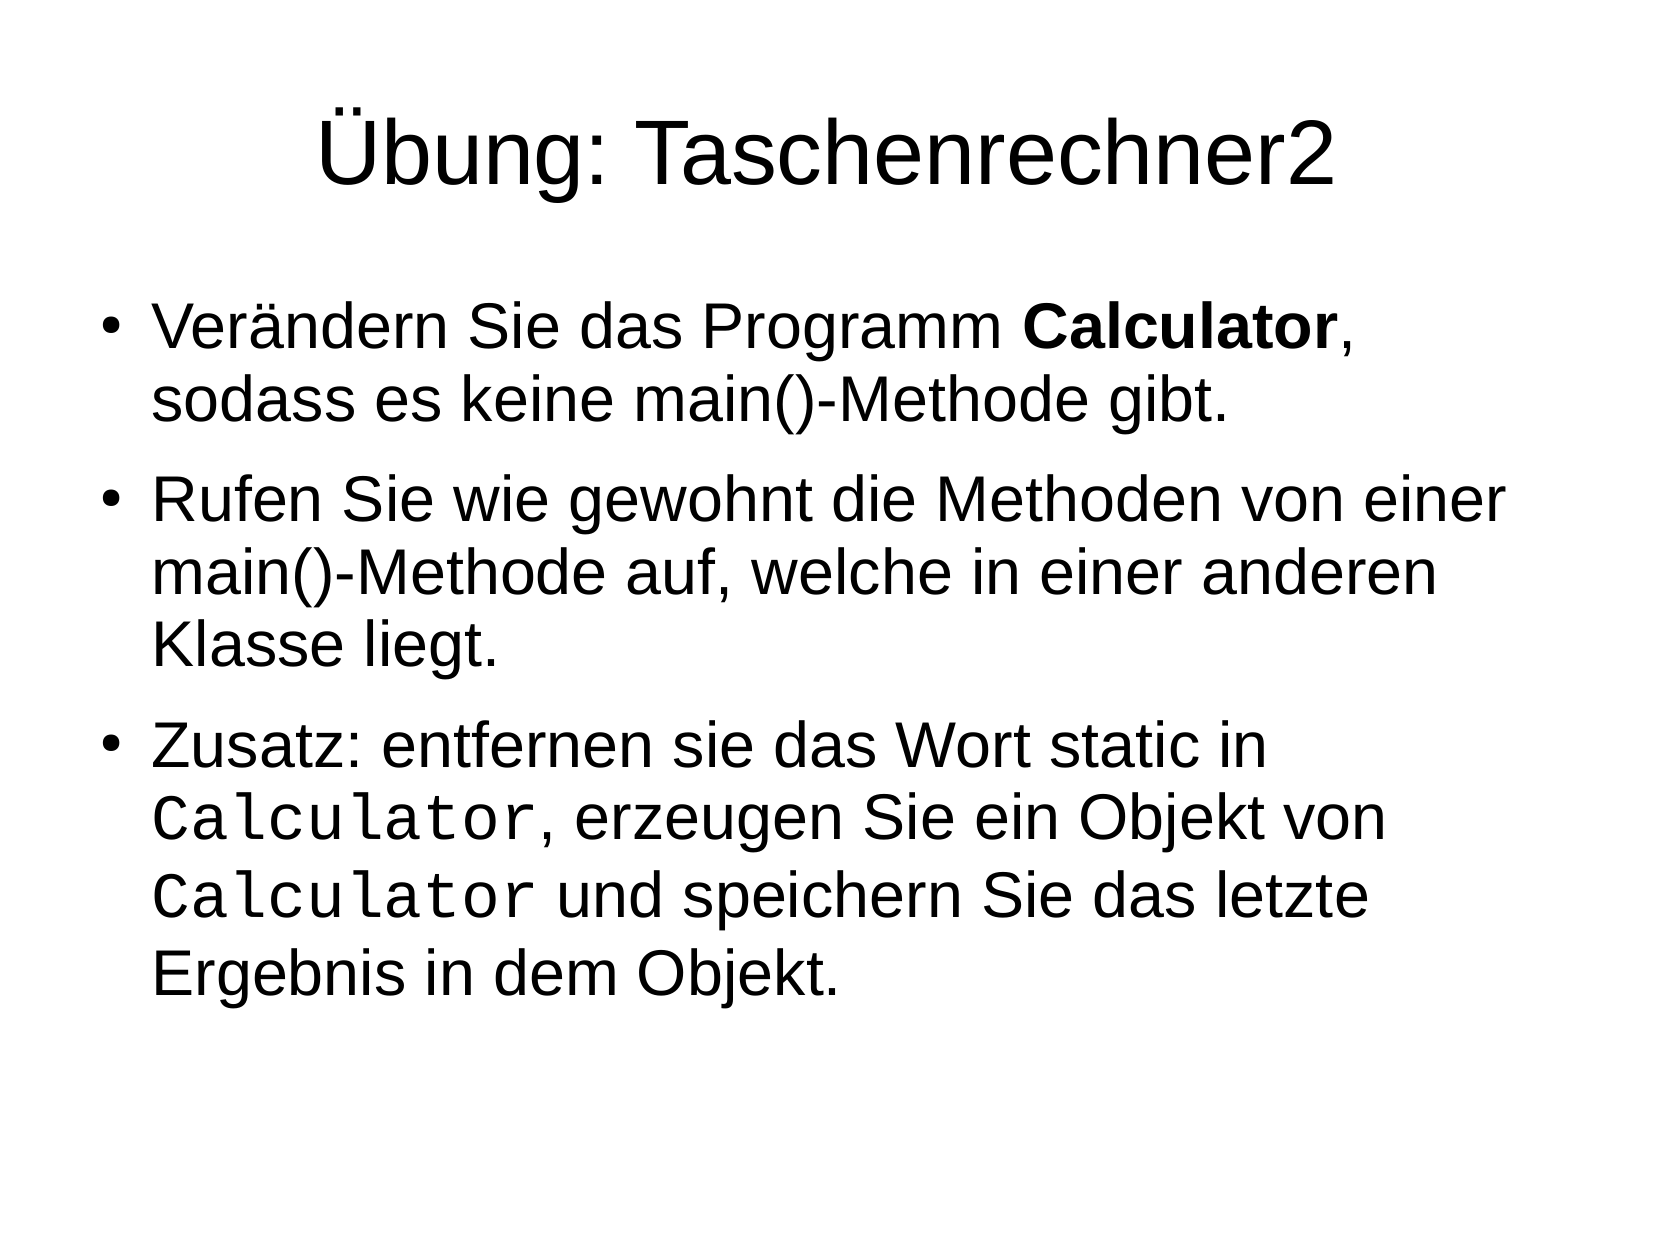

# Übung: Taschenrechner2
Verändern Sie das Programm Calculator, sodass es keine main()-Methode gibt.
Rufen Sie wie gewohnt die Methoden von einer main()-Methode auf, welche in einer anderen Klasse liegt.
Zusatz: entfernen sie das Wort static in Calculator, erzeugen Sie ein Objekt von Calculator und speichern Sie das letzte Ergebnis in dem Objekt.